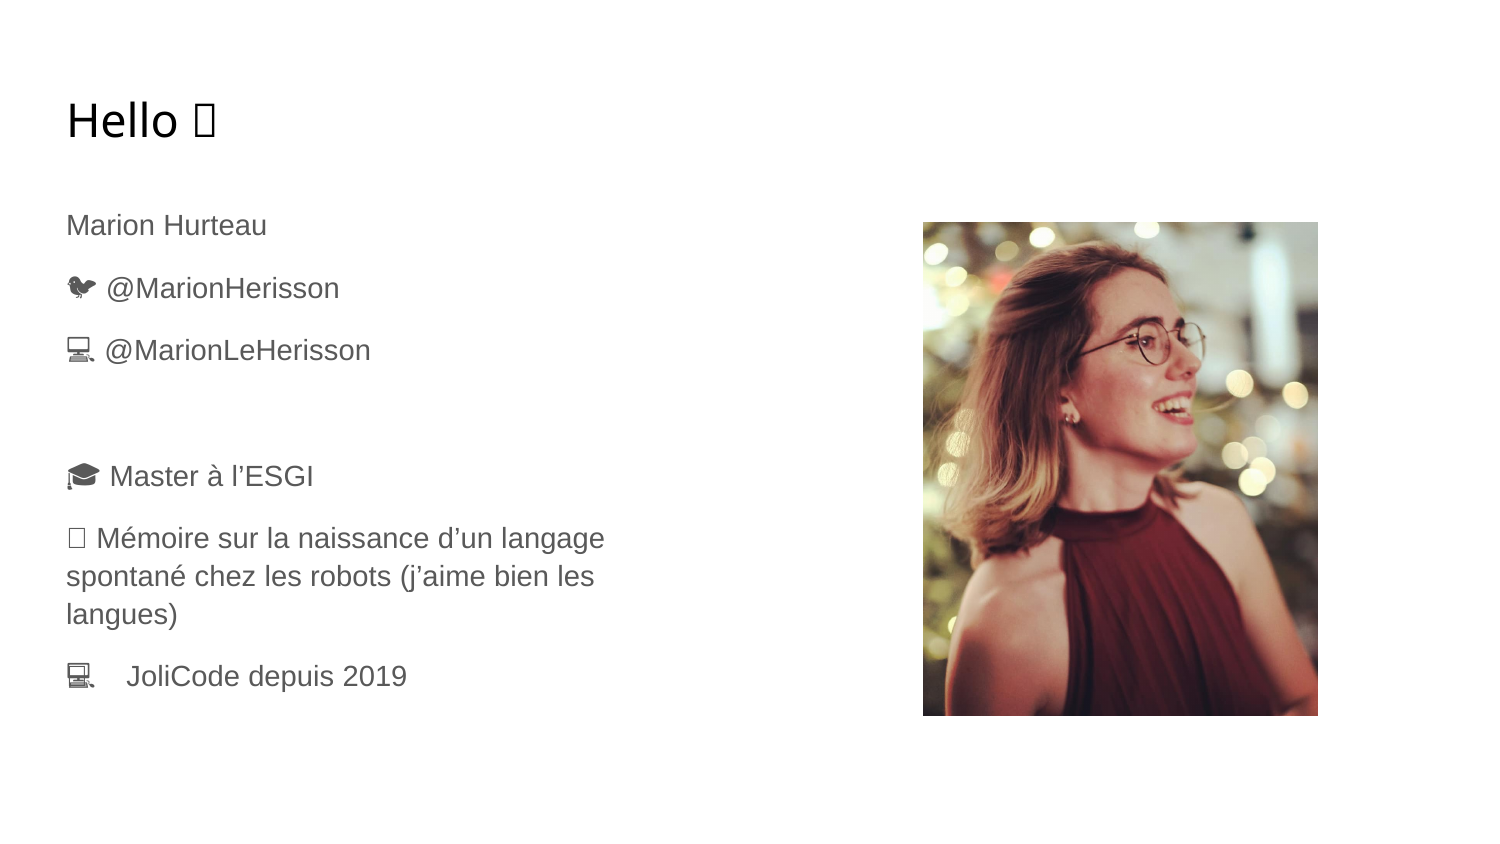

# Hello 👋
Marion Hurteau
🐦 @MarionHerisson
💻 @MarionLeHerisson
🎓 Master à l’ESGI
🤓 Mémoire sur la naissance d’un langage spontané chez les robots (j’aime bien les langues)
👩‍💻 JoliCode depuis 2019